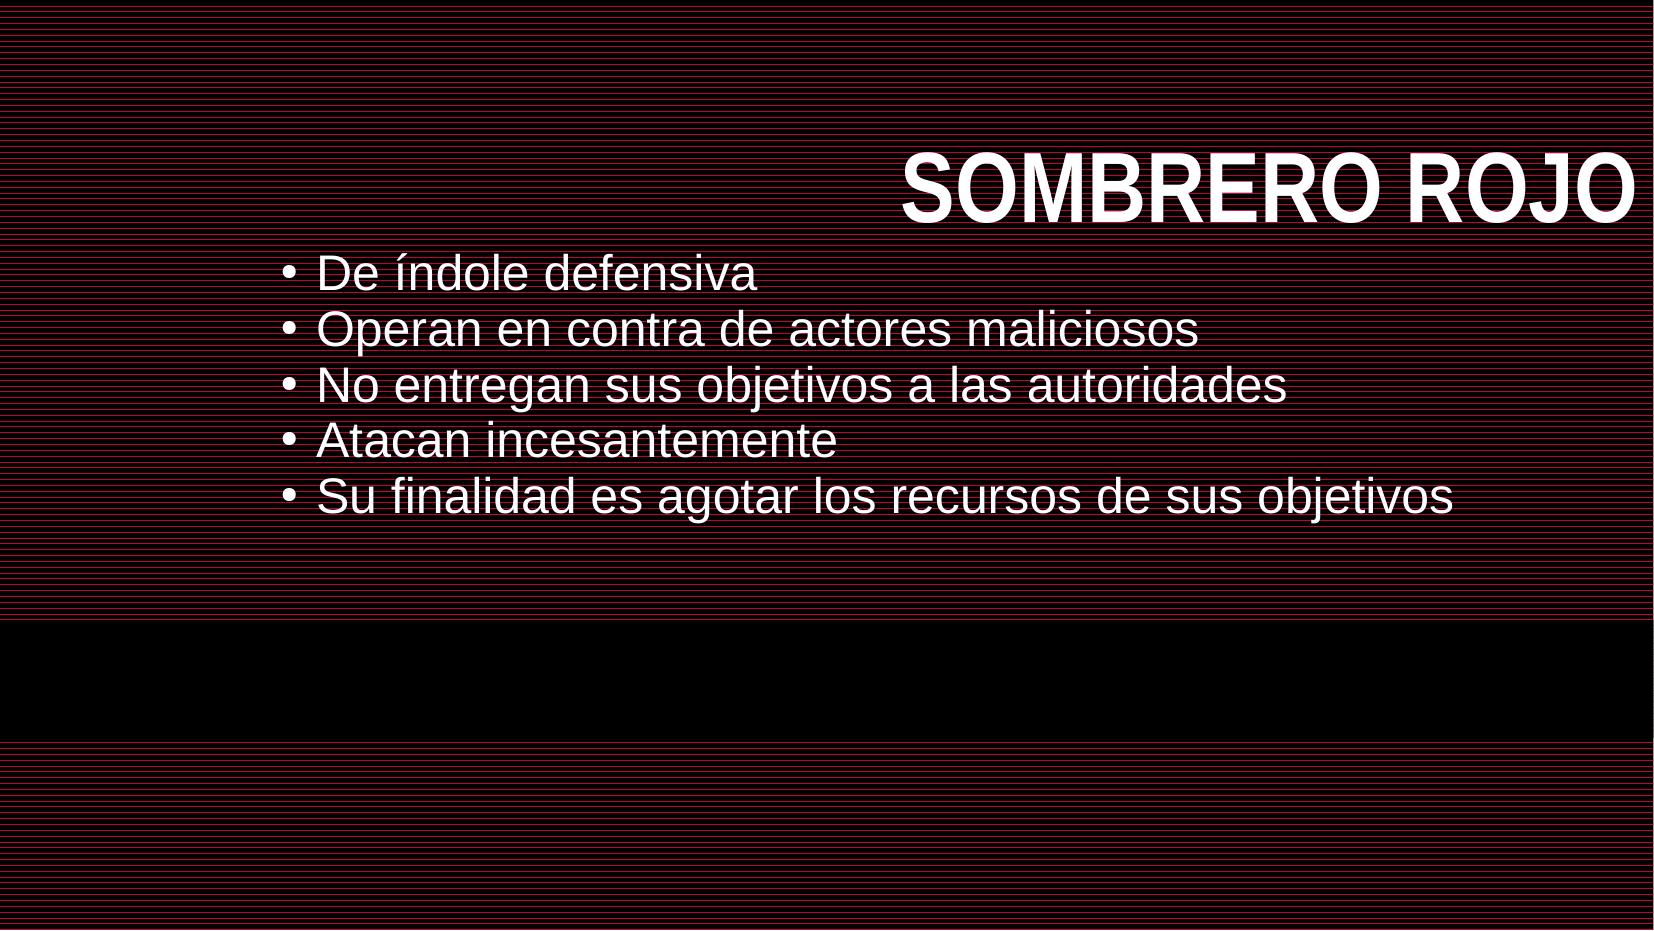

SOMBRERO ROJO
De índole defensiva
Operan en contra de actores maliciosos
No entregan sus objetivos a las autoridades
Atacan incesantemente
Su finalidad es agotar los recursos de sus objetivos